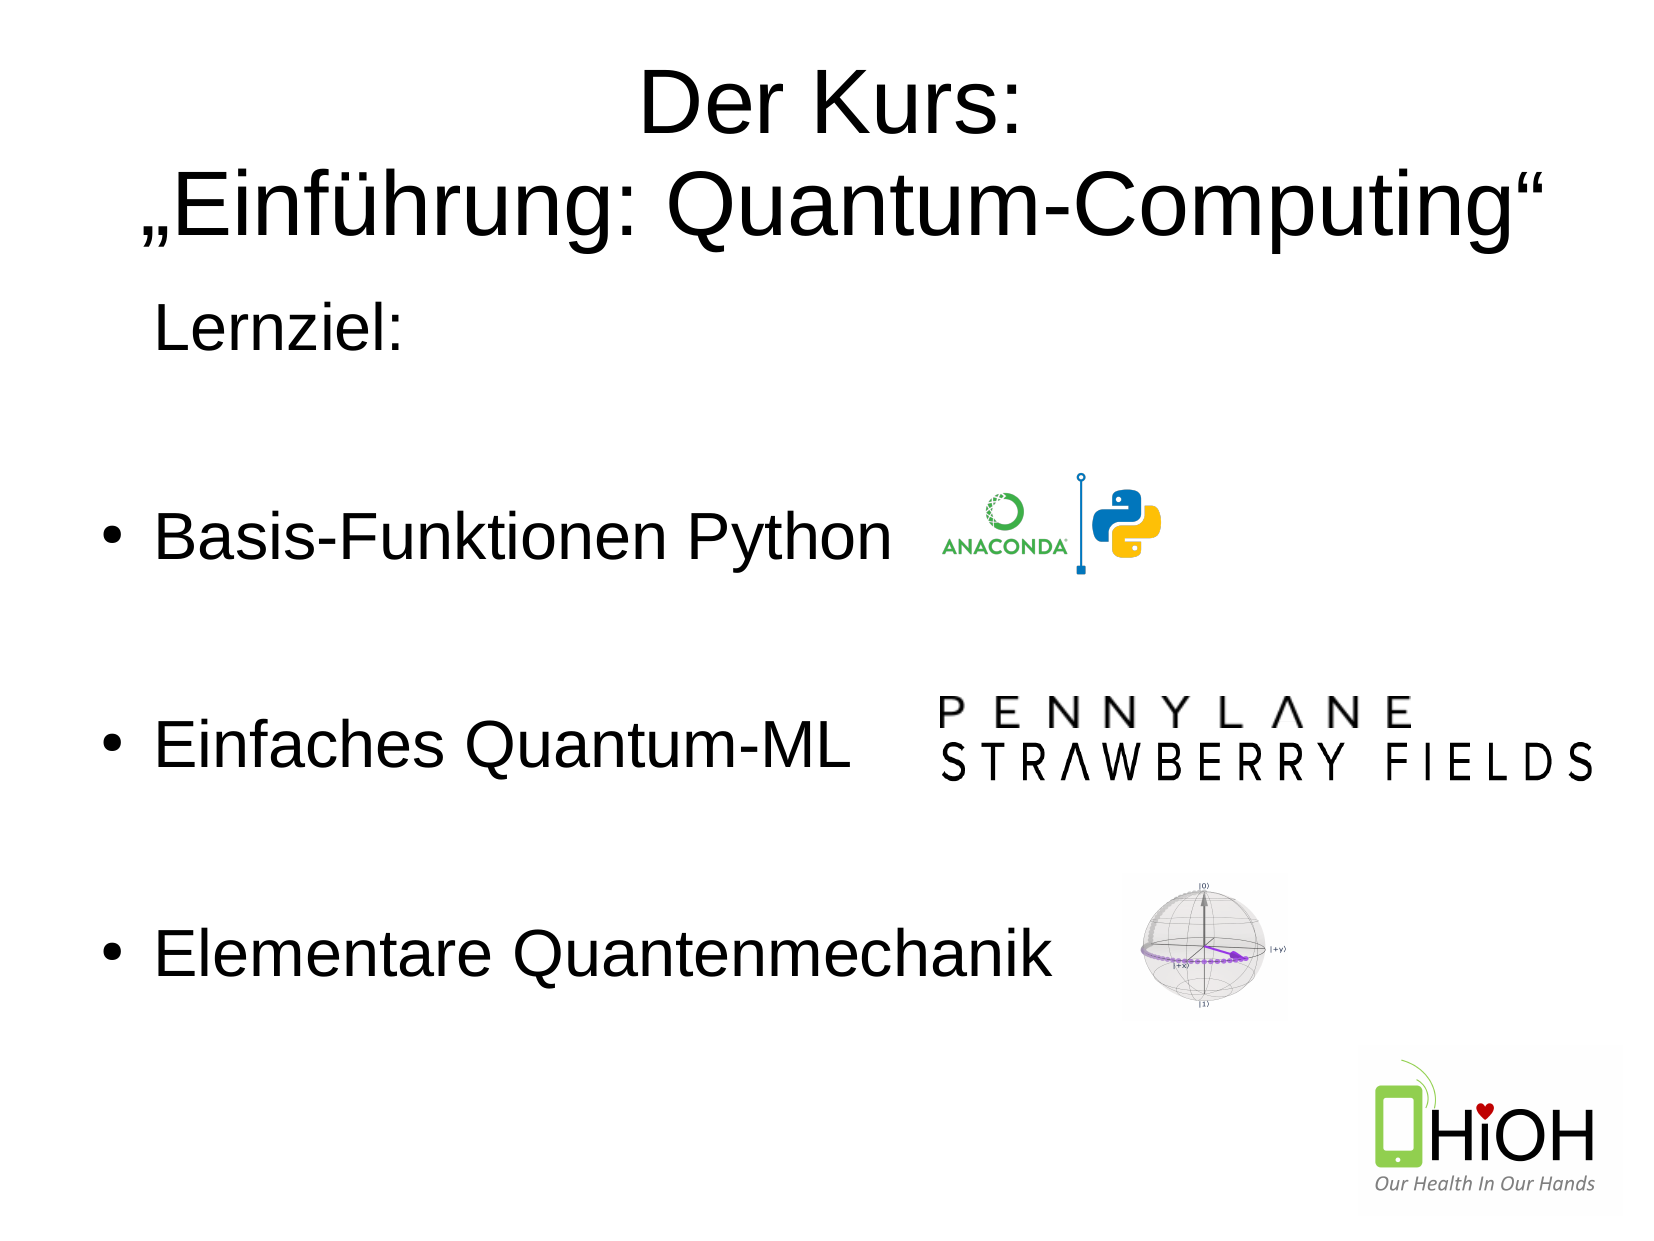

# Der Kurs: „Einführung: Quantum-Computing“
Lernziel:
Basis-Funktionen Python
Einfaches Quantum-ML
Elementare Quantenmechanik